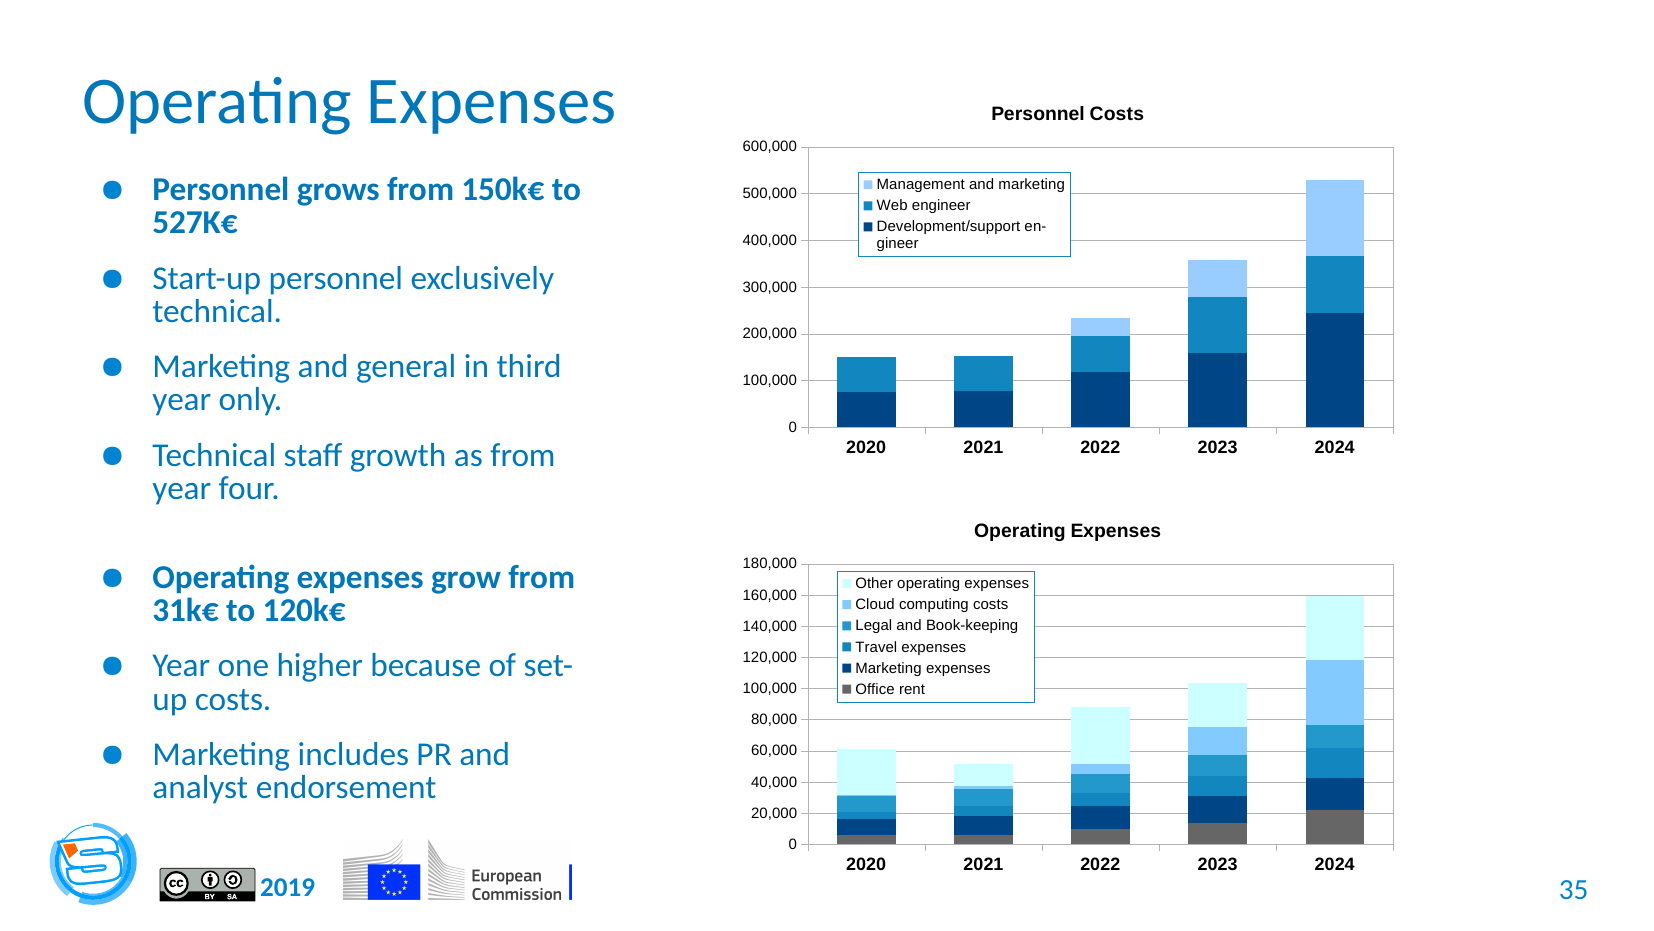

# Operating Expenses
Personnel grows from 150k€ to 527K€
Start-up personnel exclusively technical.
Marketing and general in third year only.
Technical staff growth as from year four.
Operating expenses grow from 31k€ to 120k€
Year one higher because of set-up costs.
Marketing includes PR and analyst endorsement
35